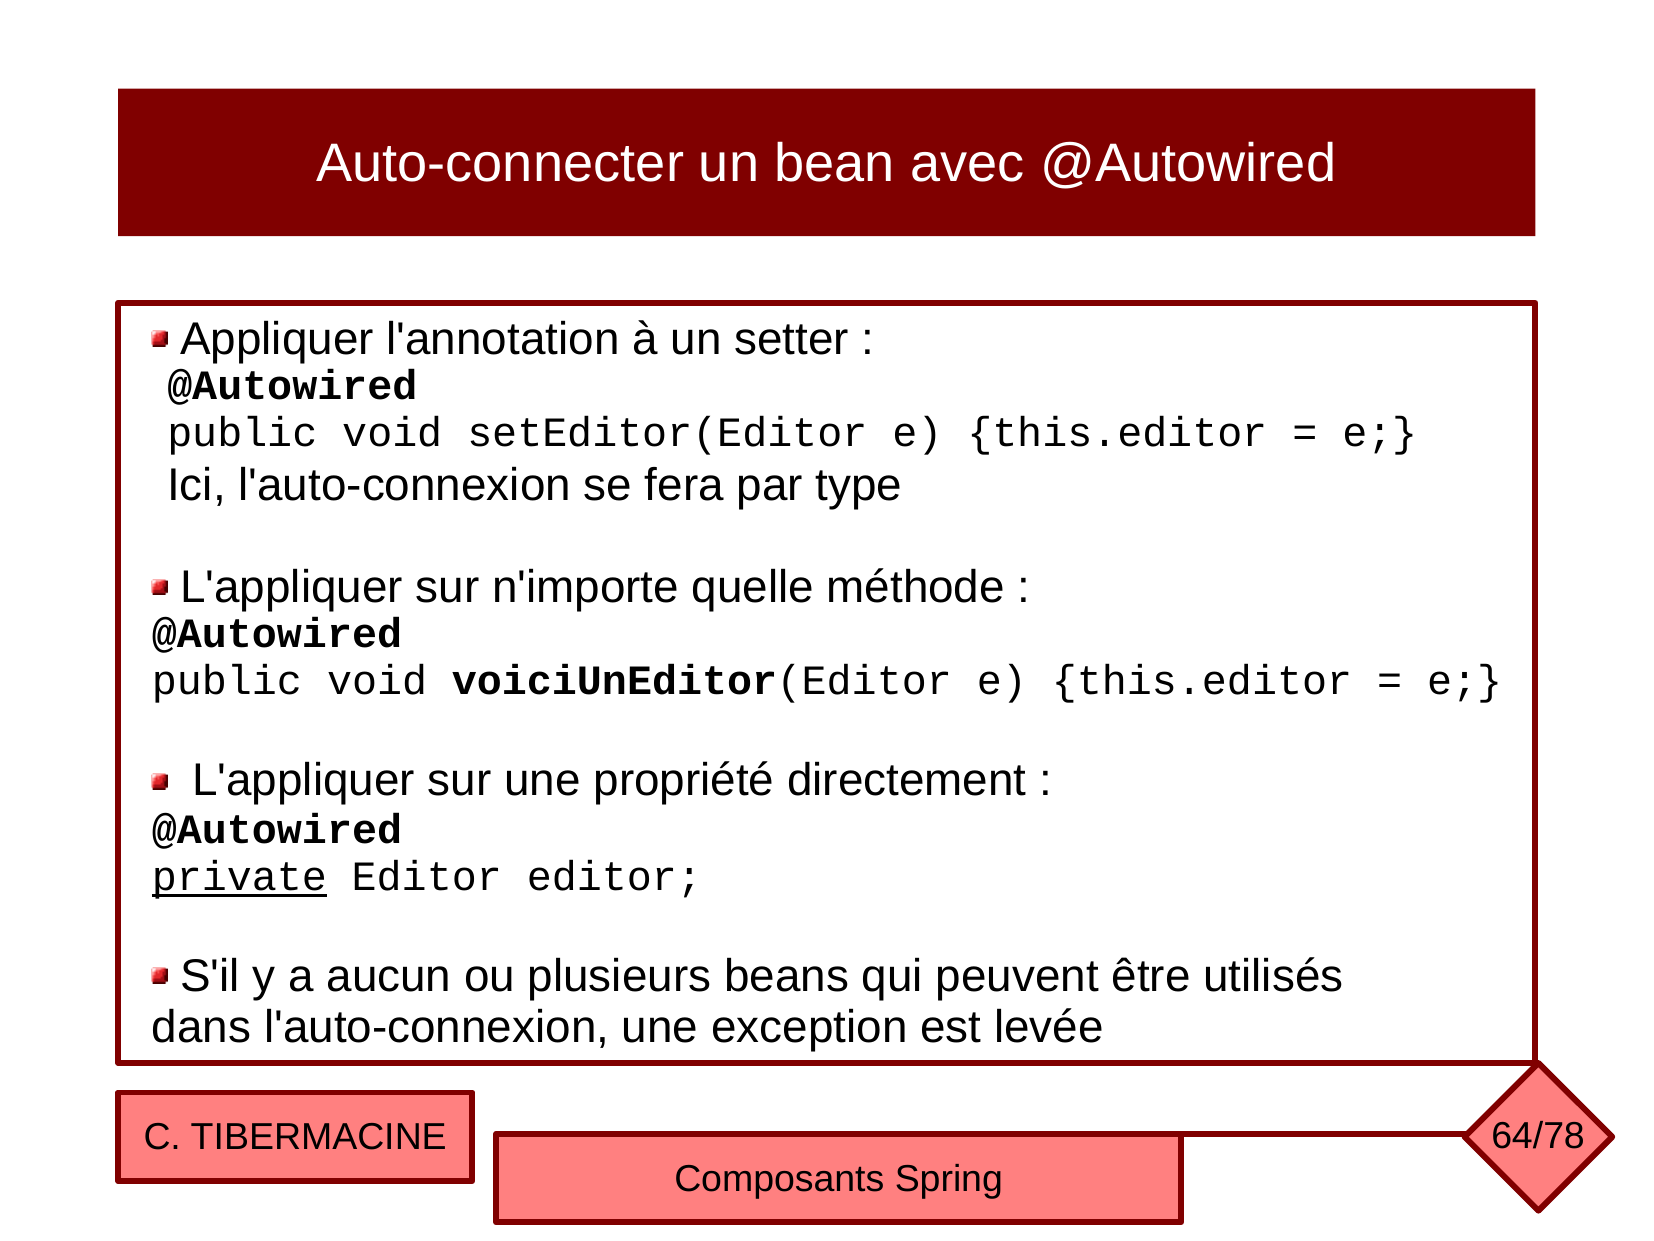

Auto-connecter un bean avec @Autowired
 Appliquer l'annotation à un setter :
@Autowired
public void setEditor(Editor e) {this.editor = e;}
Ici, l'auto-connexion se fera par type
 L'appliquer sur n'importe quelle méthode :
@Autowired
public void voiciUnEditor(Editor e) {this.editor = e;}
 L'appliquer sur une propriété directement :
@Autowired
private Editor editor;
 S'il y a aucun ou plusieurs beans qui peuvent être utilisés
dans l'auto-connexion, une exception est levée
C. TIBERMACINE
Composants Spring